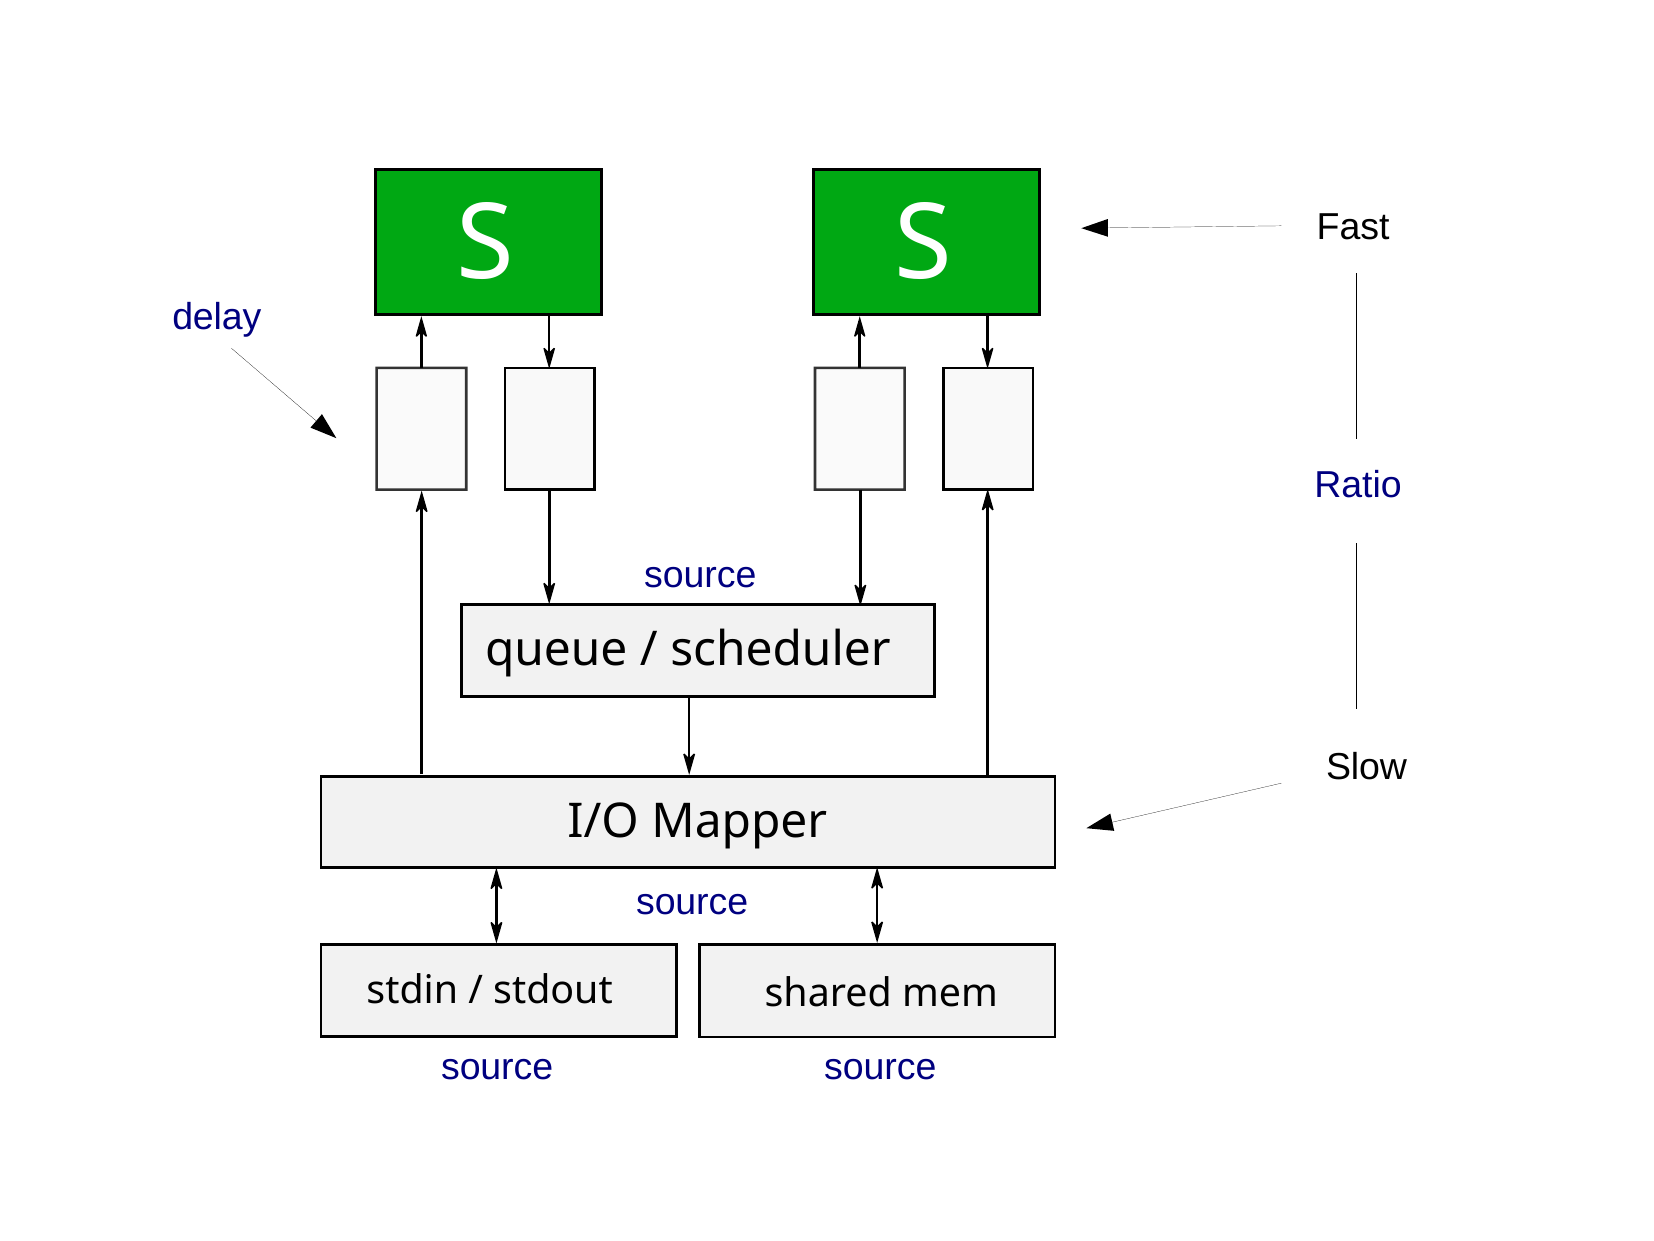

Fast
delay
Ratio
source
Slow
source
source
source